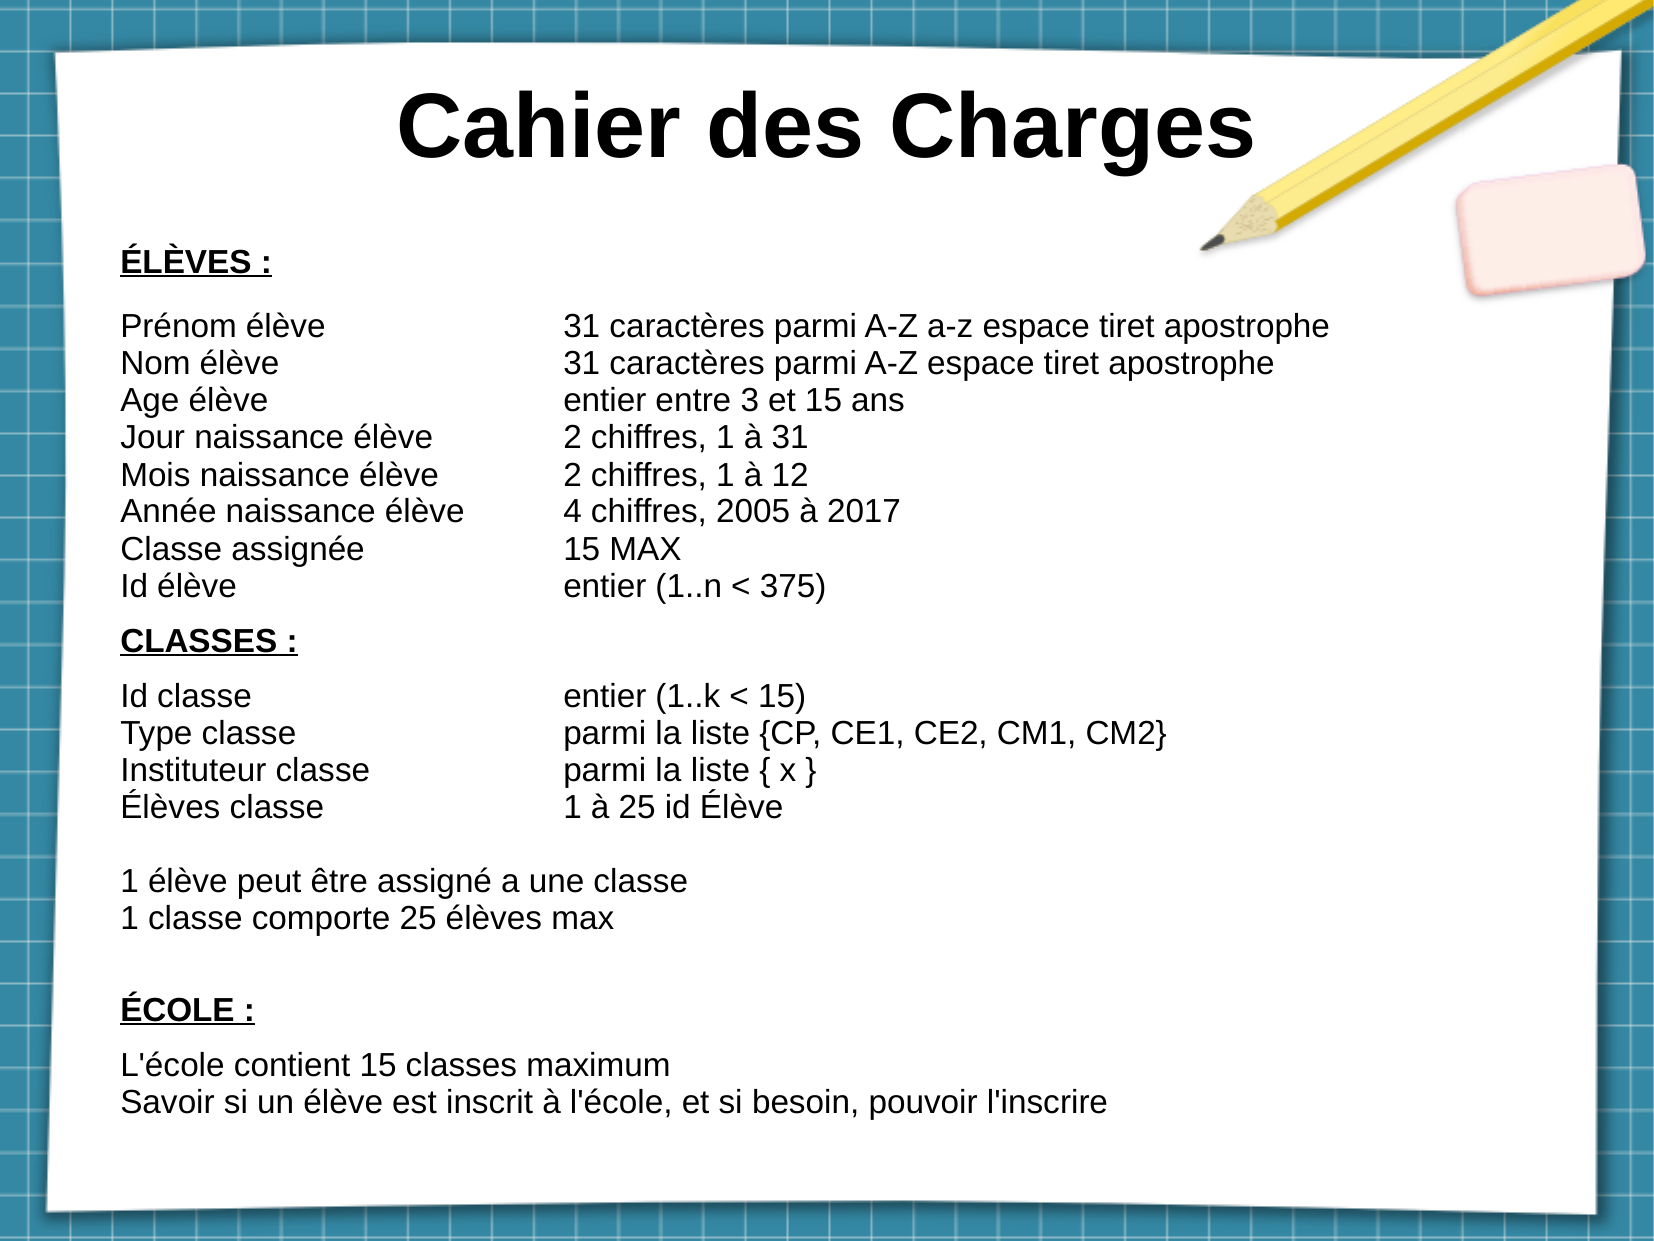

# Cahier des Charges
ÉLÈVES :
Prénom élève				31 caractères parmi A-Z a-z espace tiret apostrophe
Nom élève 			31 caractères parmi A-Z espace tiret apostrophe
Age élève				entier entre 3 et 15 ans
Jour naissance élève		2 chiffres, 1 à 31
Mois naissance élève		2 chiffres, 1 à 12
Année naissance élève		4 chiffres, 2005 à 2017
Classe assignée			15 MAX
Id élève					entier (1..n < 375)
CLASSES :
Id classe 				entier (1..k < 15)
Type classe				parmi la liste {CP, CE1, CE2, CM1, CM2}
Instituteur classe			parmi la liste { x }
Élèves classe				1 à 25 id Élève
1 élève peut être assigné a une classe
1 classe comporte 25 élèves max
ÉCOLE :
L'école contient 15 classes maximum
Savoir si un élève est inscrit à l'école, et si besoin, pouvoir l'inscrire